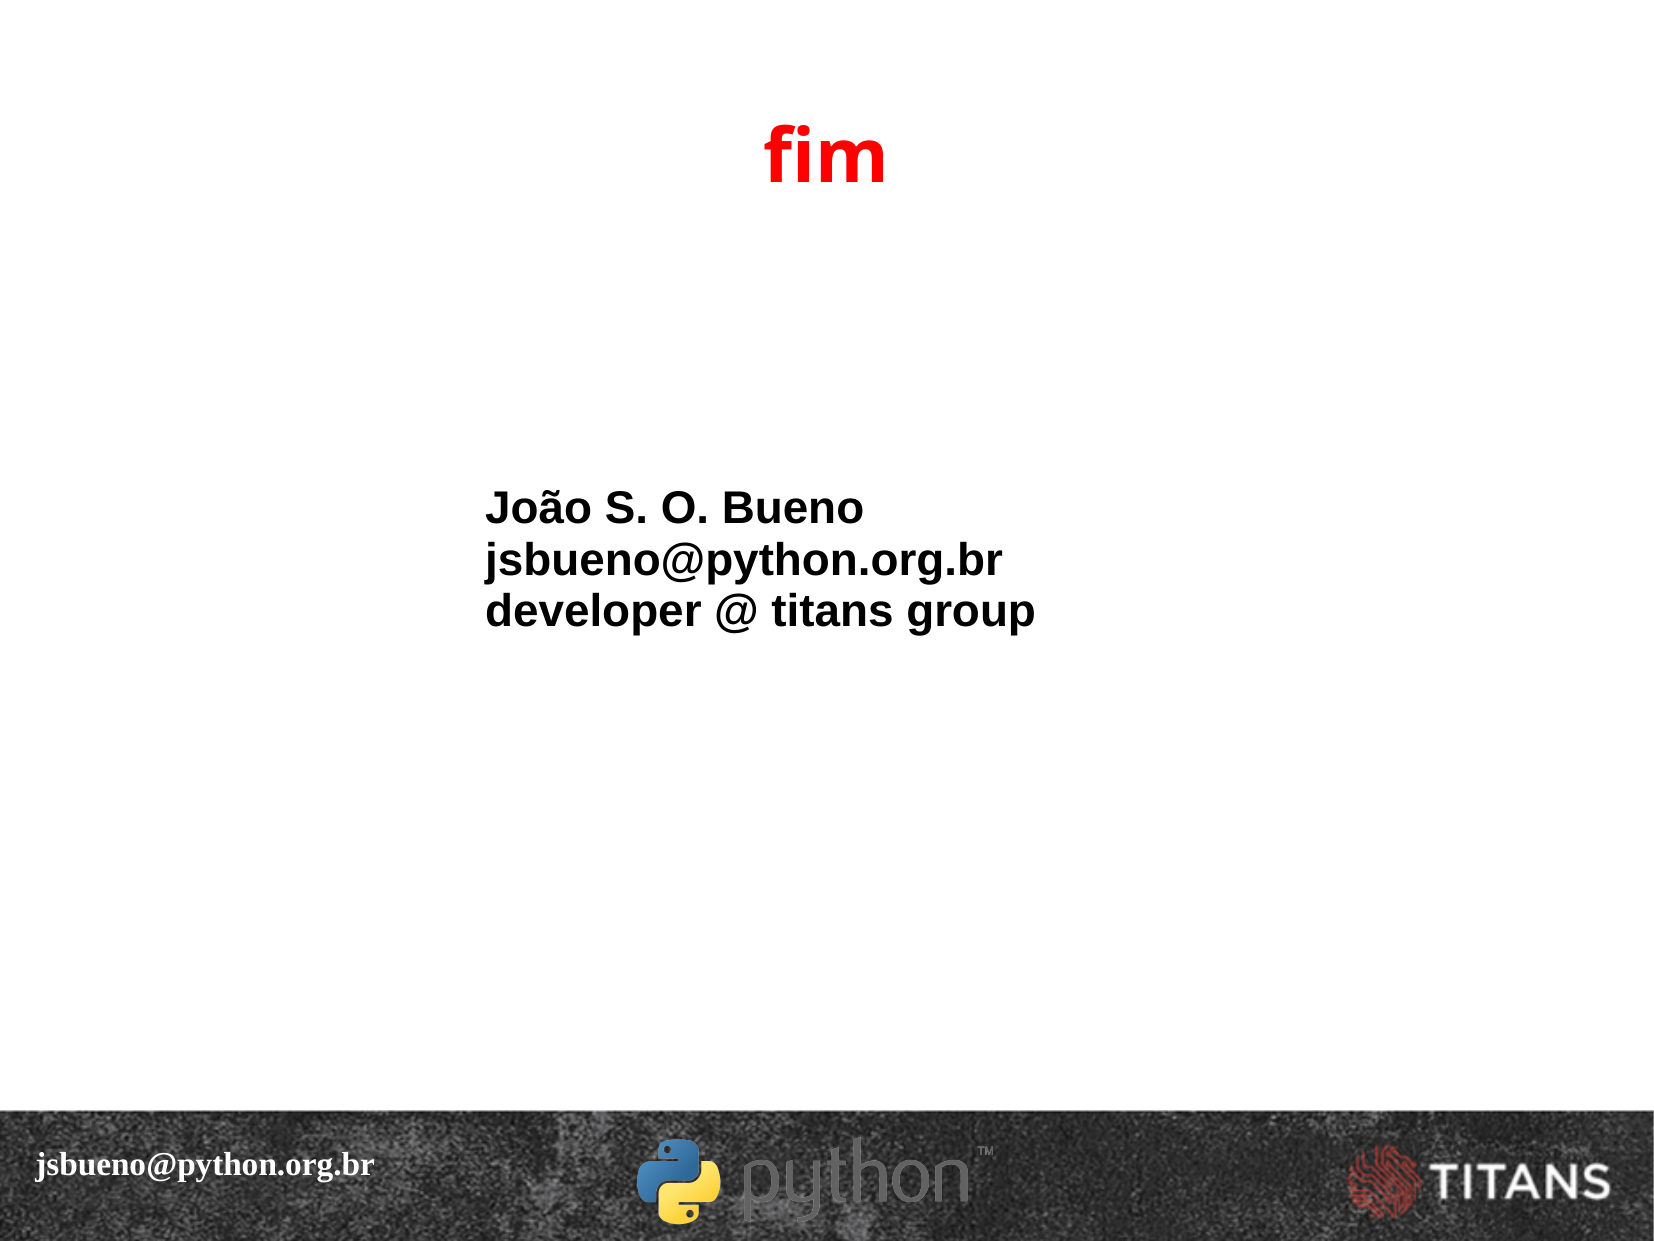

# fim
João S. O. Bueno
jsbueno@python.org.br
developer @ titans group